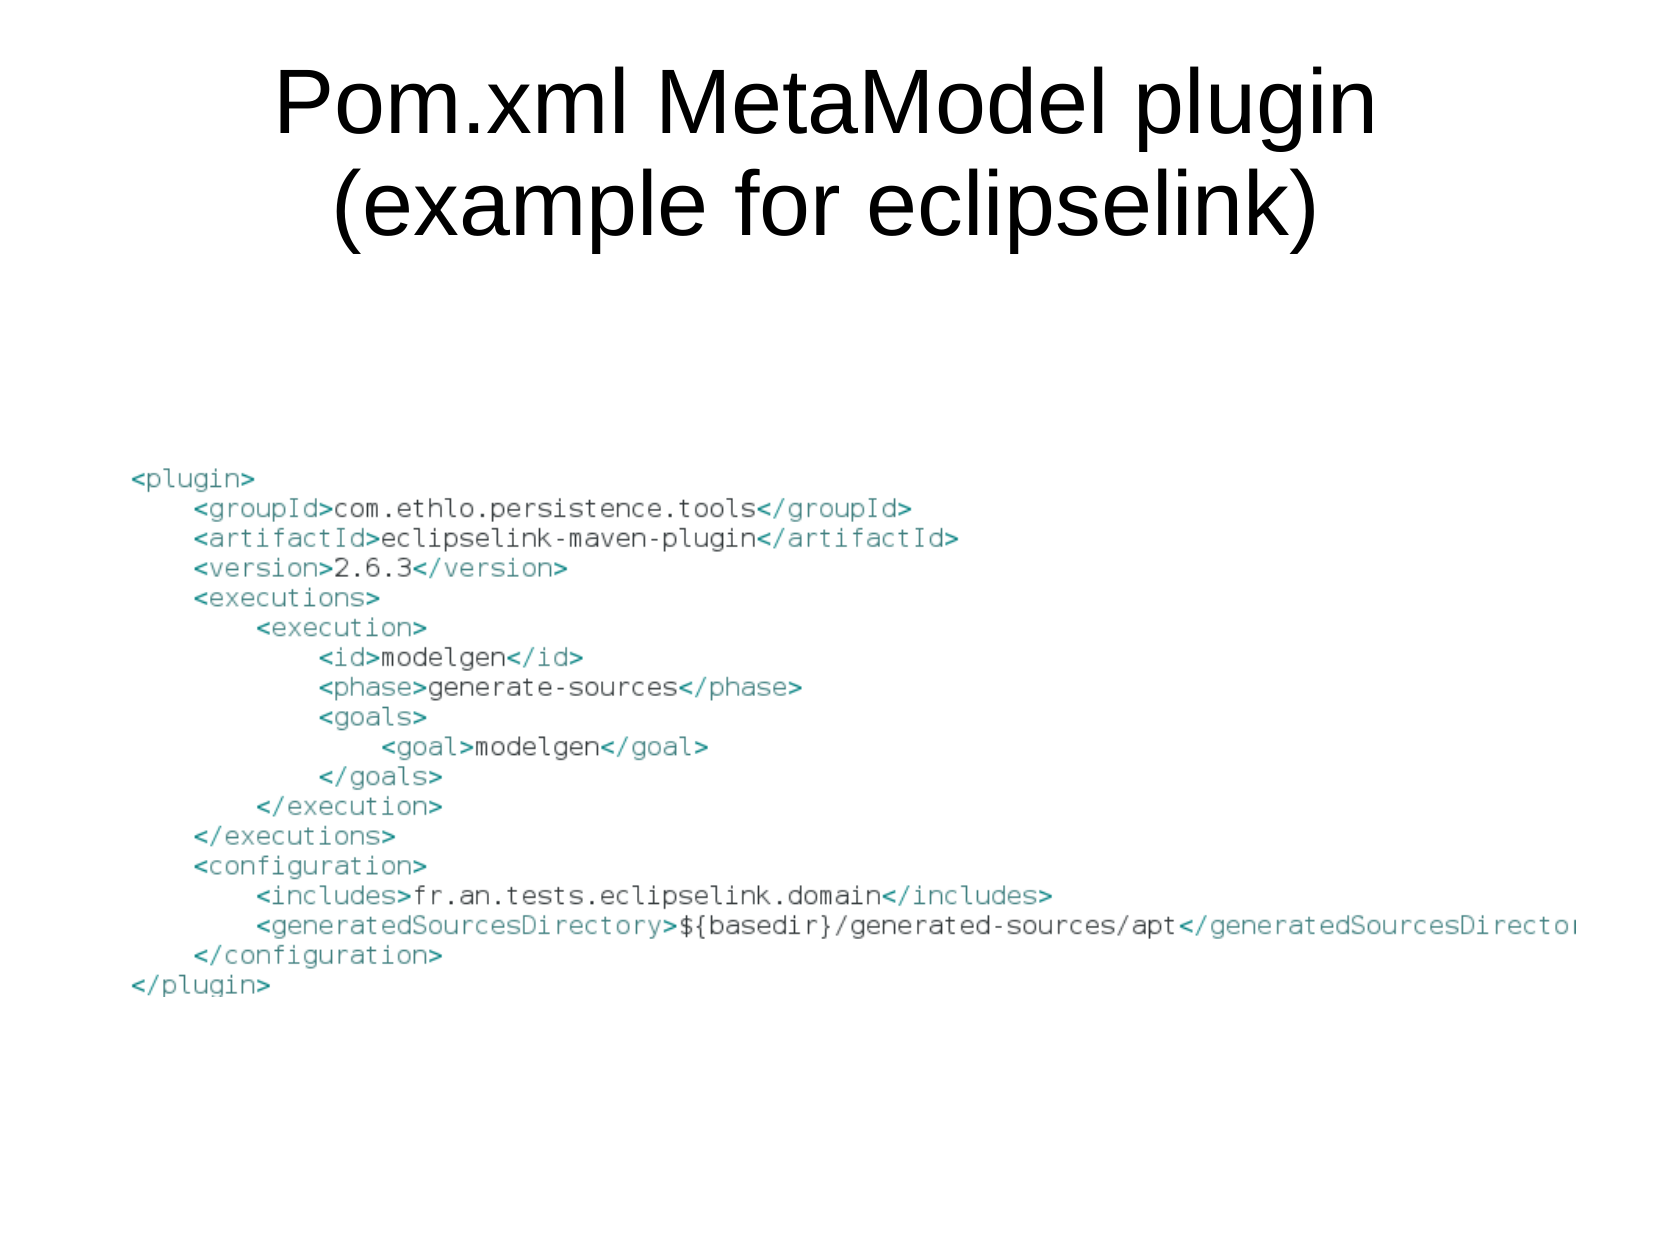

# Pom.xml MetaModel plugin (example for eclipselink)